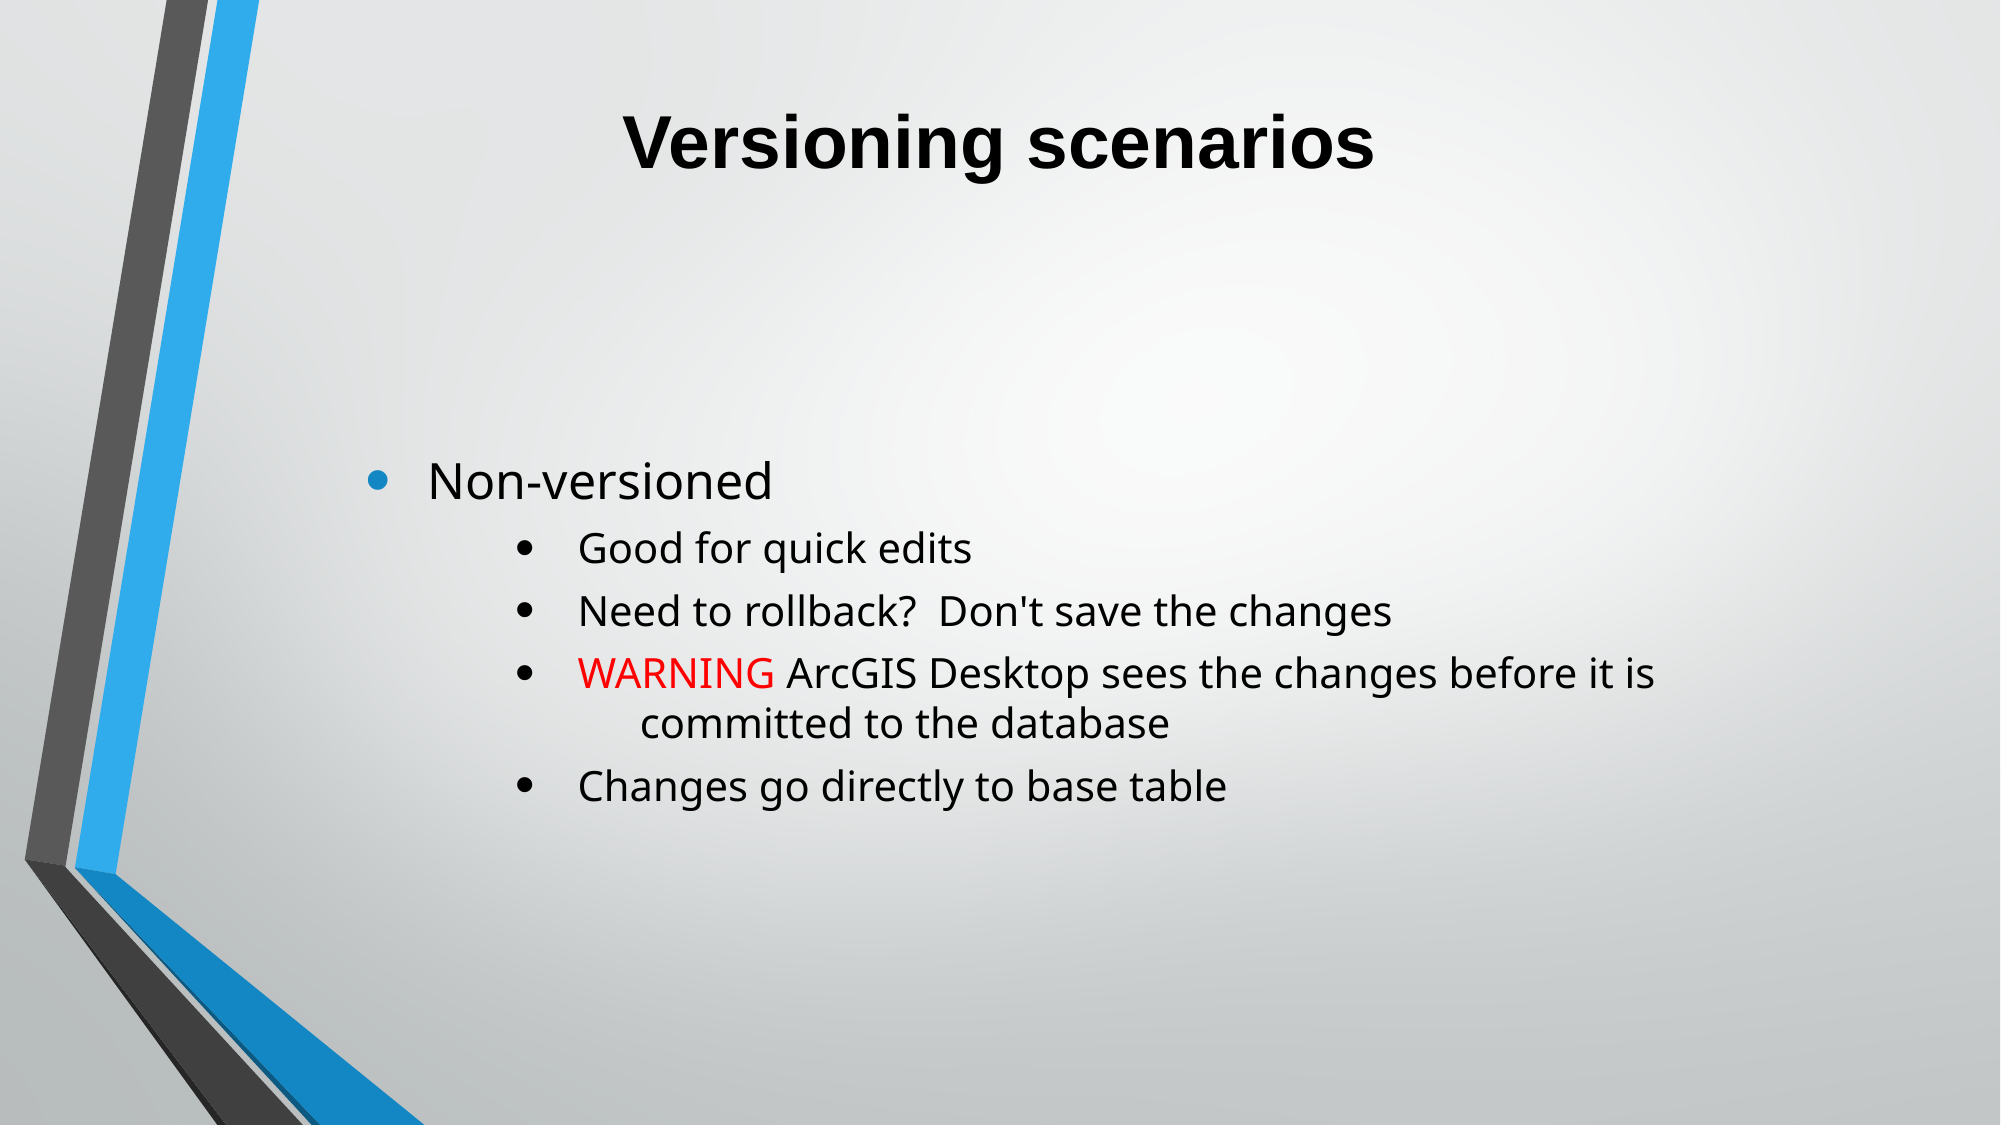

# Versioning scenarios
Non-versioned
Good for quick edits
Need to rollback? Don't save the changes
WARNING ArcGIS Desktop sees the changes before it is committed to the database
Changes go directly to base table